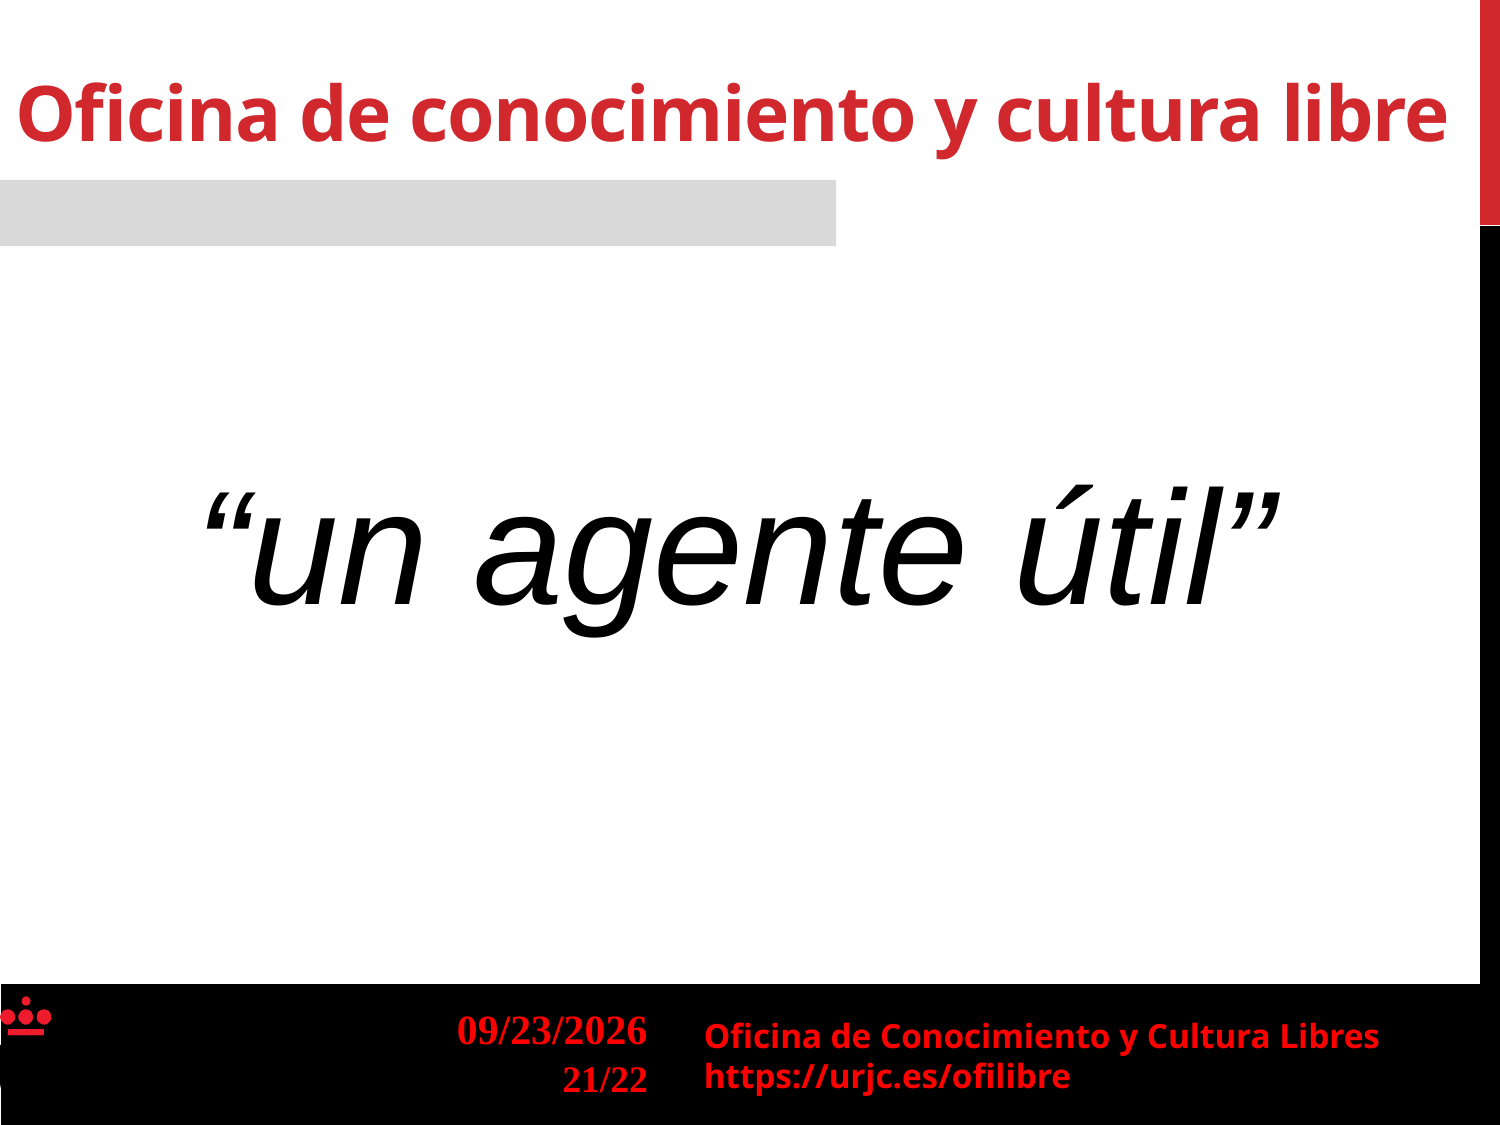

Oficina de conocimiento y cultura libre
# “un agente útil”